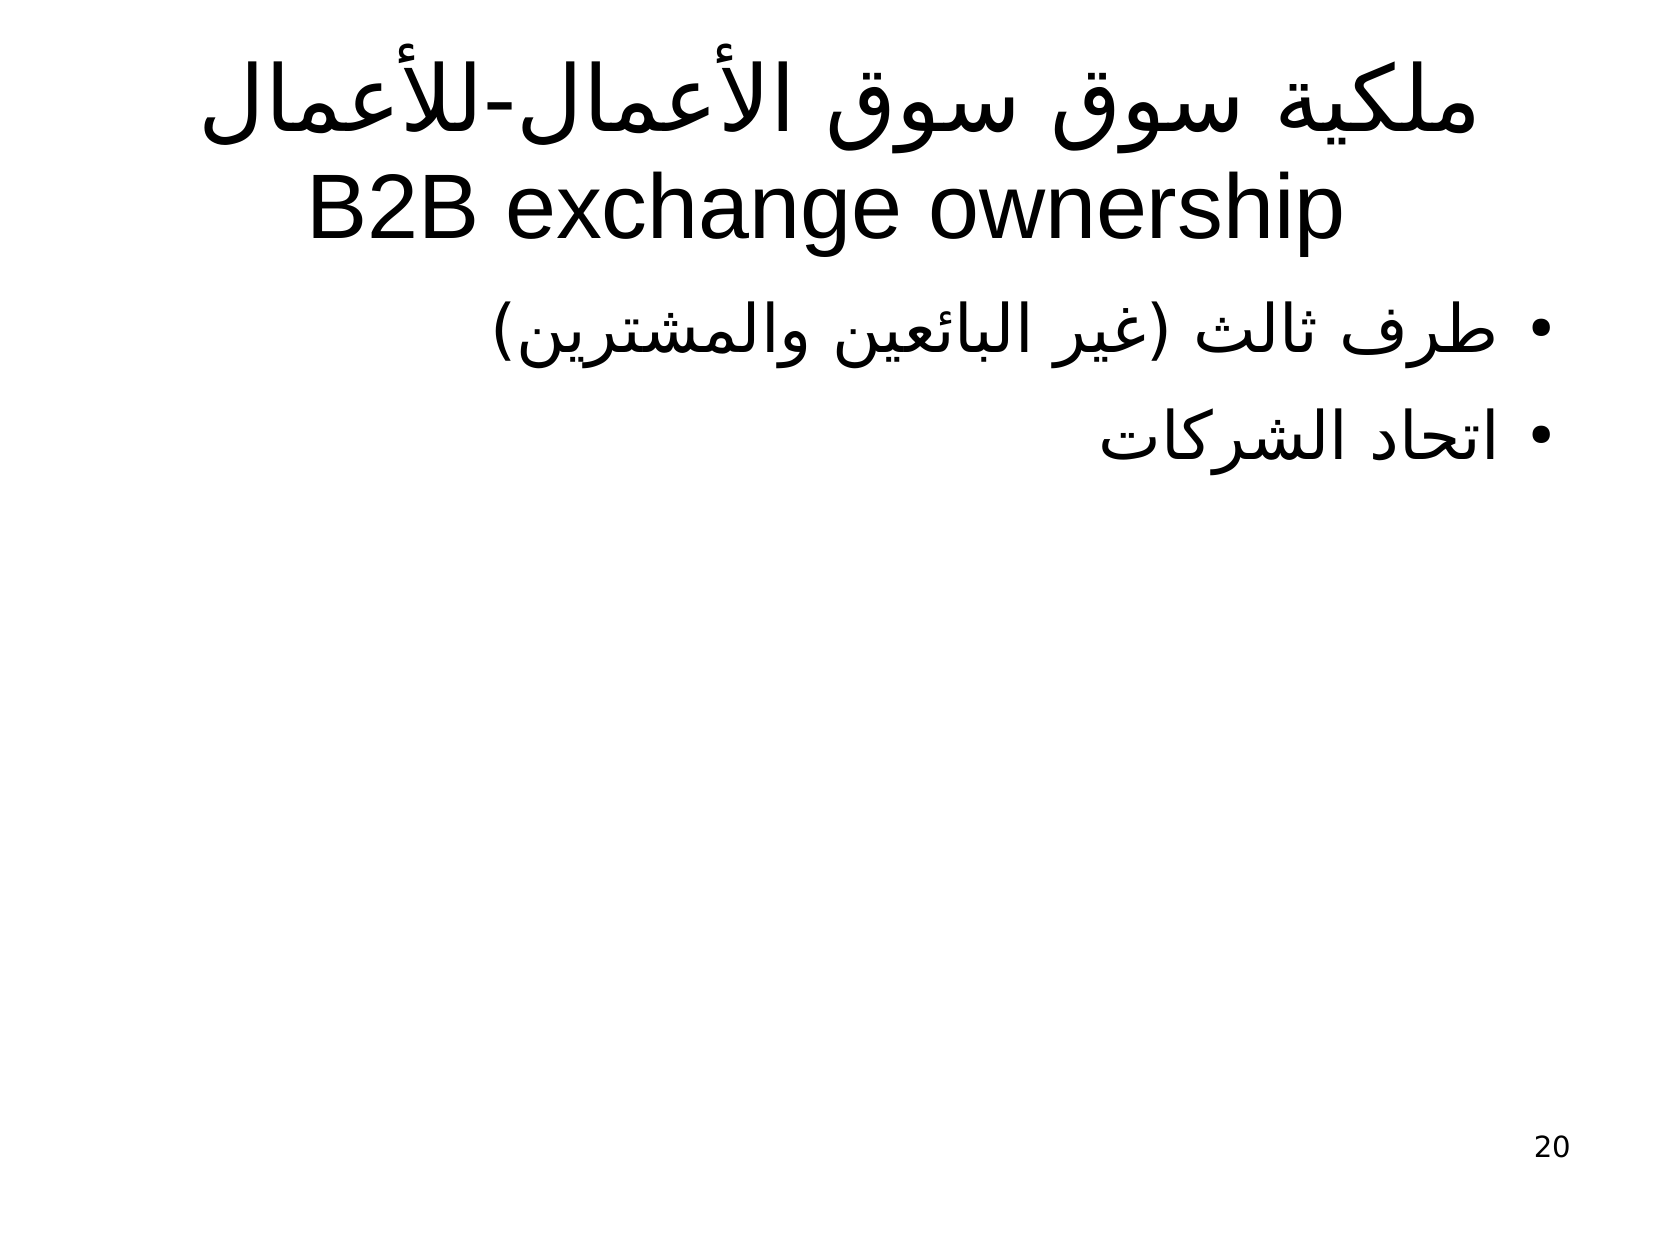

# ملكية سوق سوق الأعمال-للأعمال B2B exchange ownership
طرف ثالث (غير البائعين والمشترين)
اتحاد الشركات
20